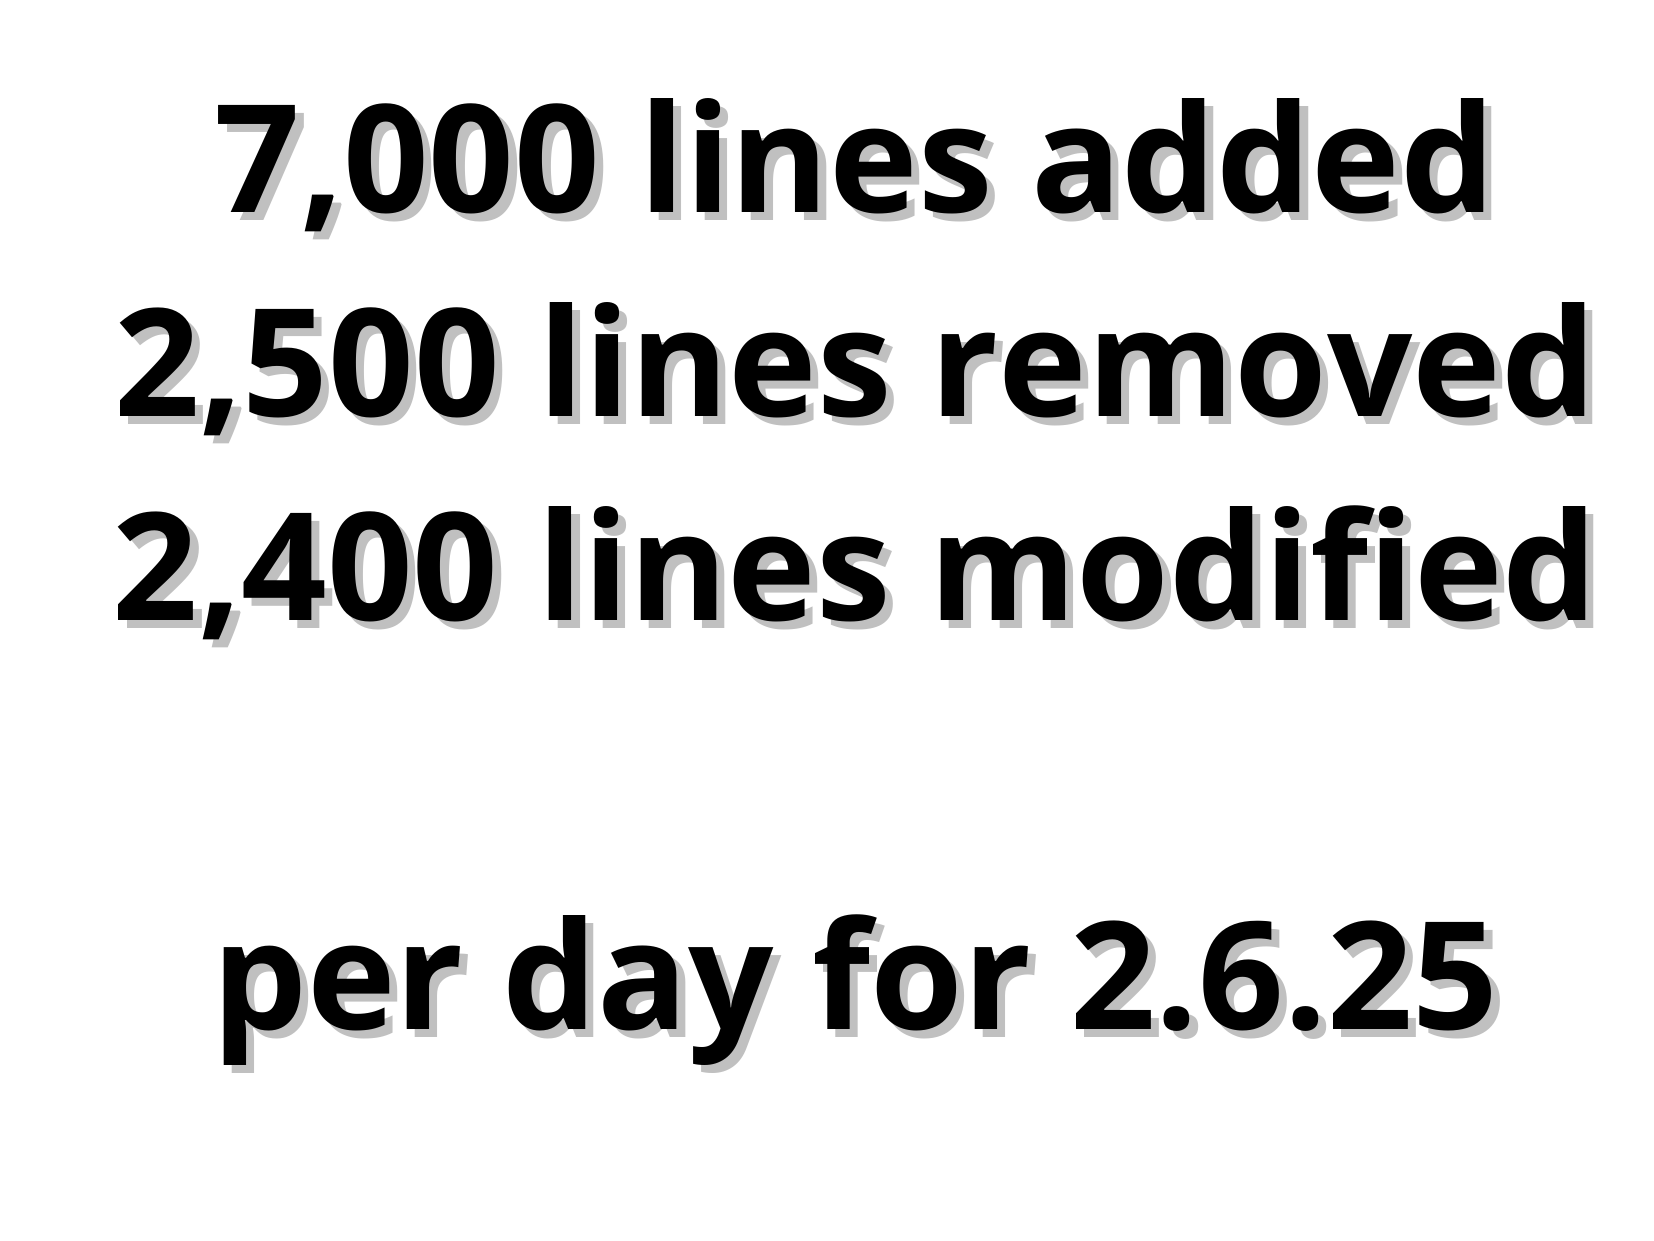

7,000 lines added
2,500 lines removed
2,400 lines modified
per day for 2.6.25
2.6.20 to 2.6.24-rc8